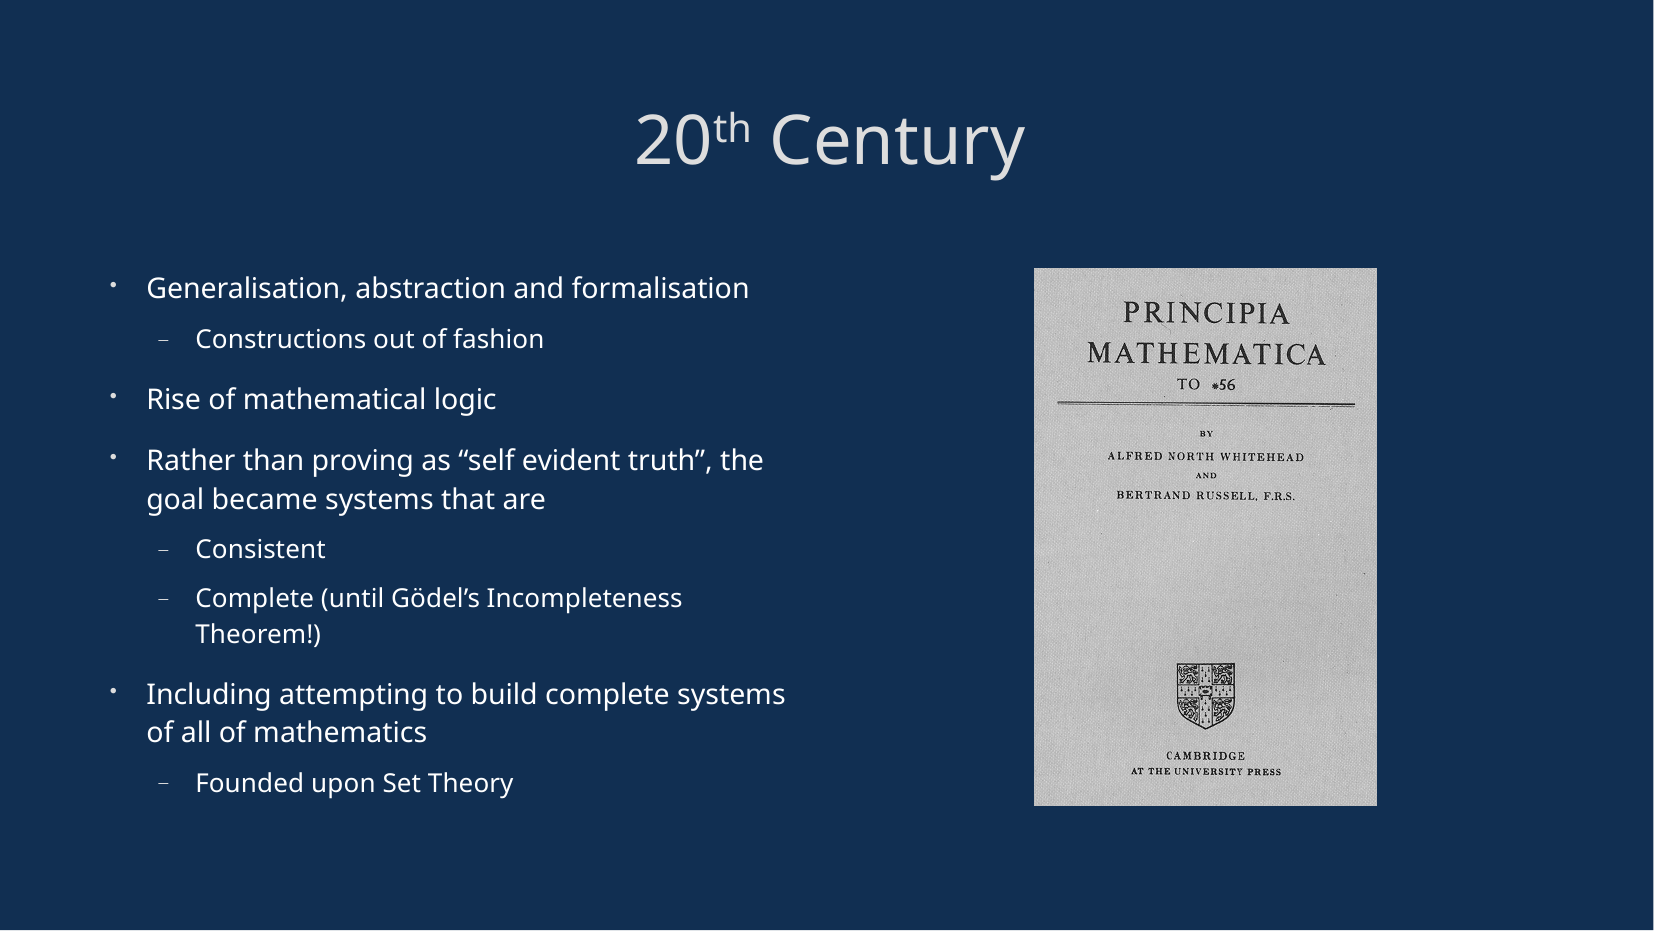

# 20th Century
Generalisation, abstraction and formalisation
Constructions out of fashion
Rise of mathematical logic
Rather than proving as “self evident truth”, the goal became systems that are
Consistent
Complete (until Gödel’s Incompleteness Theorem!)
Including attempting to build complete systems of all of mathematics
Founded upon Set Theory